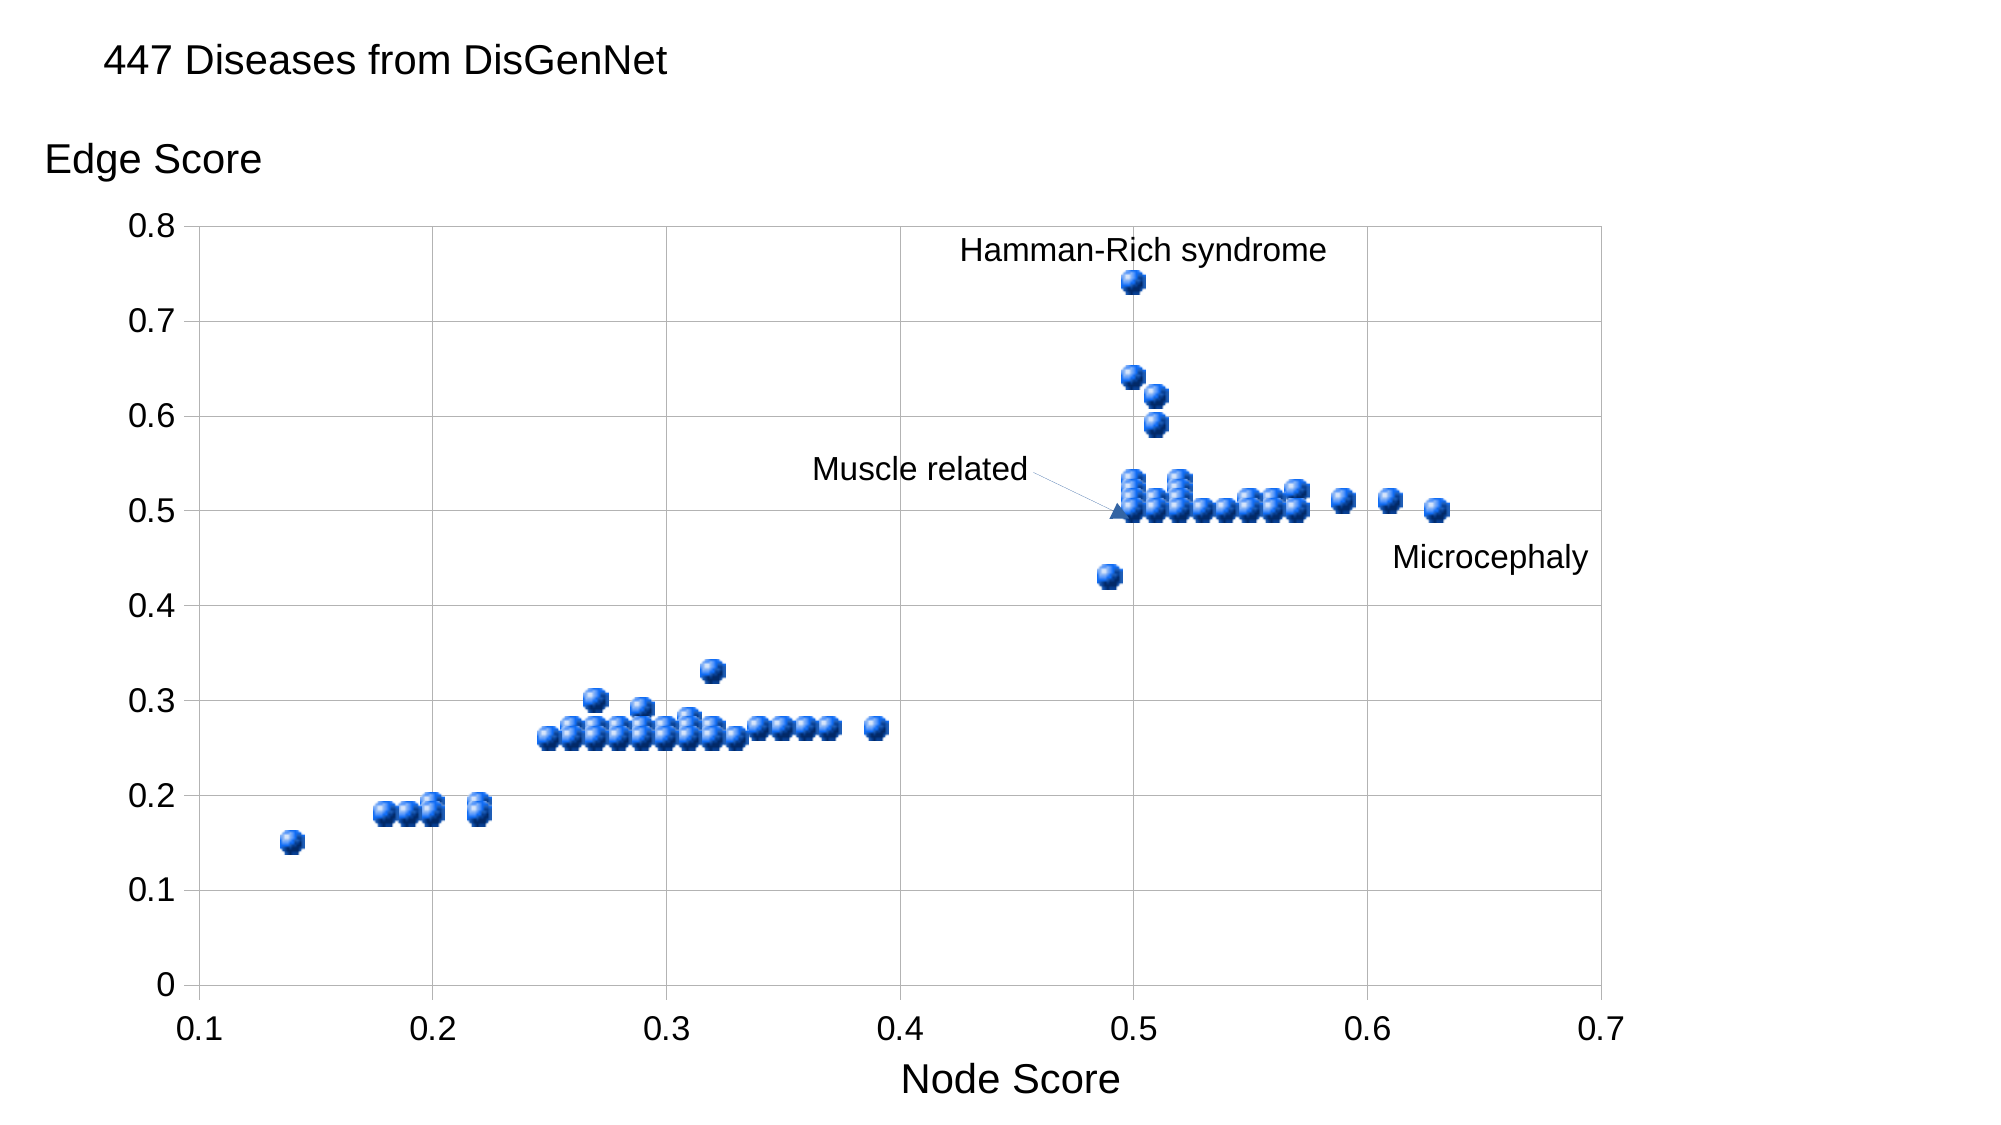

447 Diseases from DisGenNet
Edge Score
Hamman-Rich syndrome
Muscle related
Microcephaly
Node Score